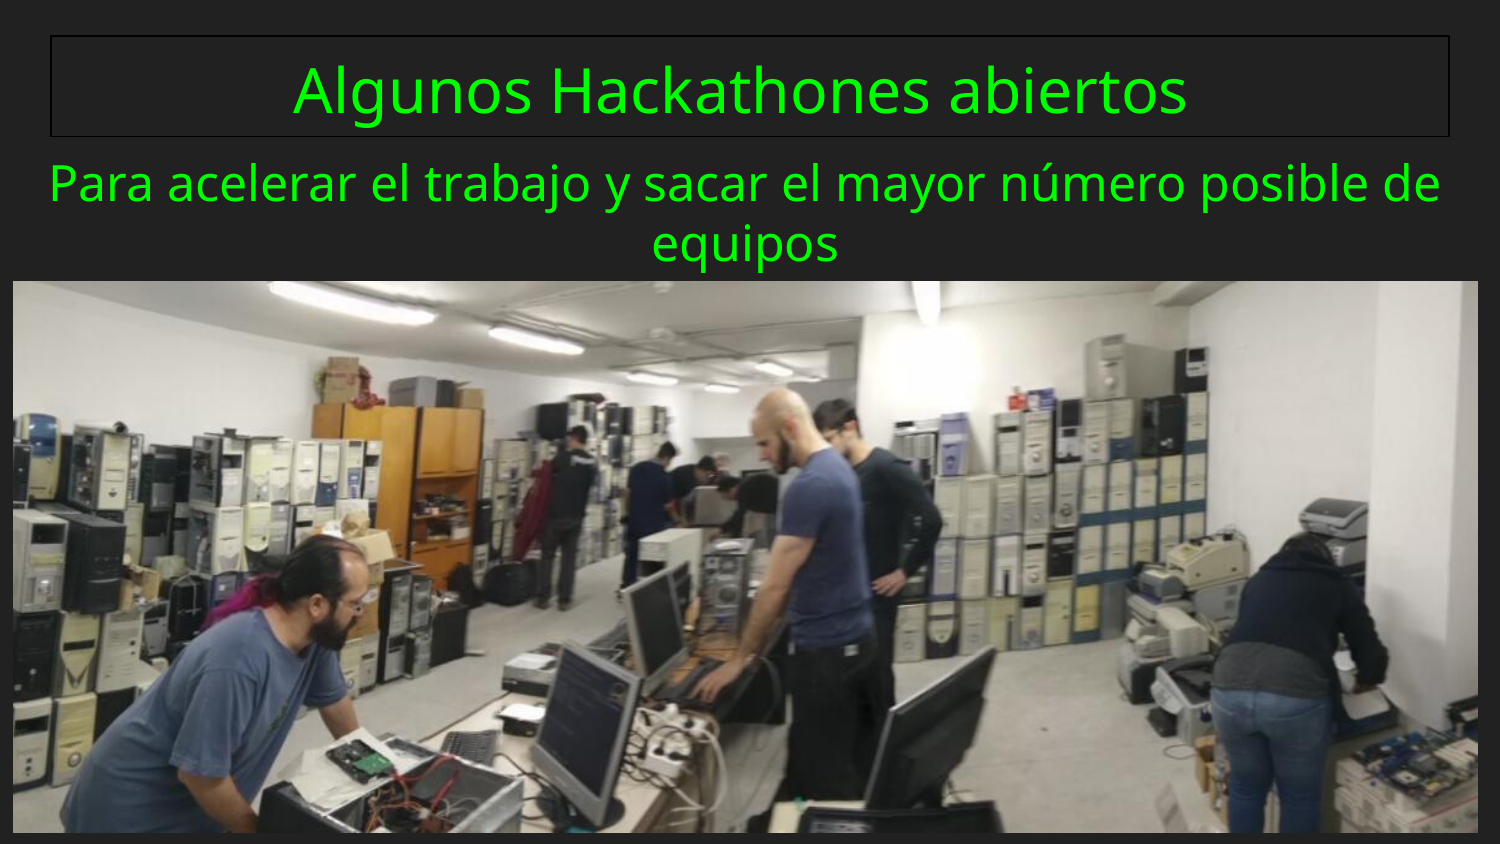

# Algunos Hackathones abiertos
Para acelerar el trabajo y sacar el mayor número posible de equipos